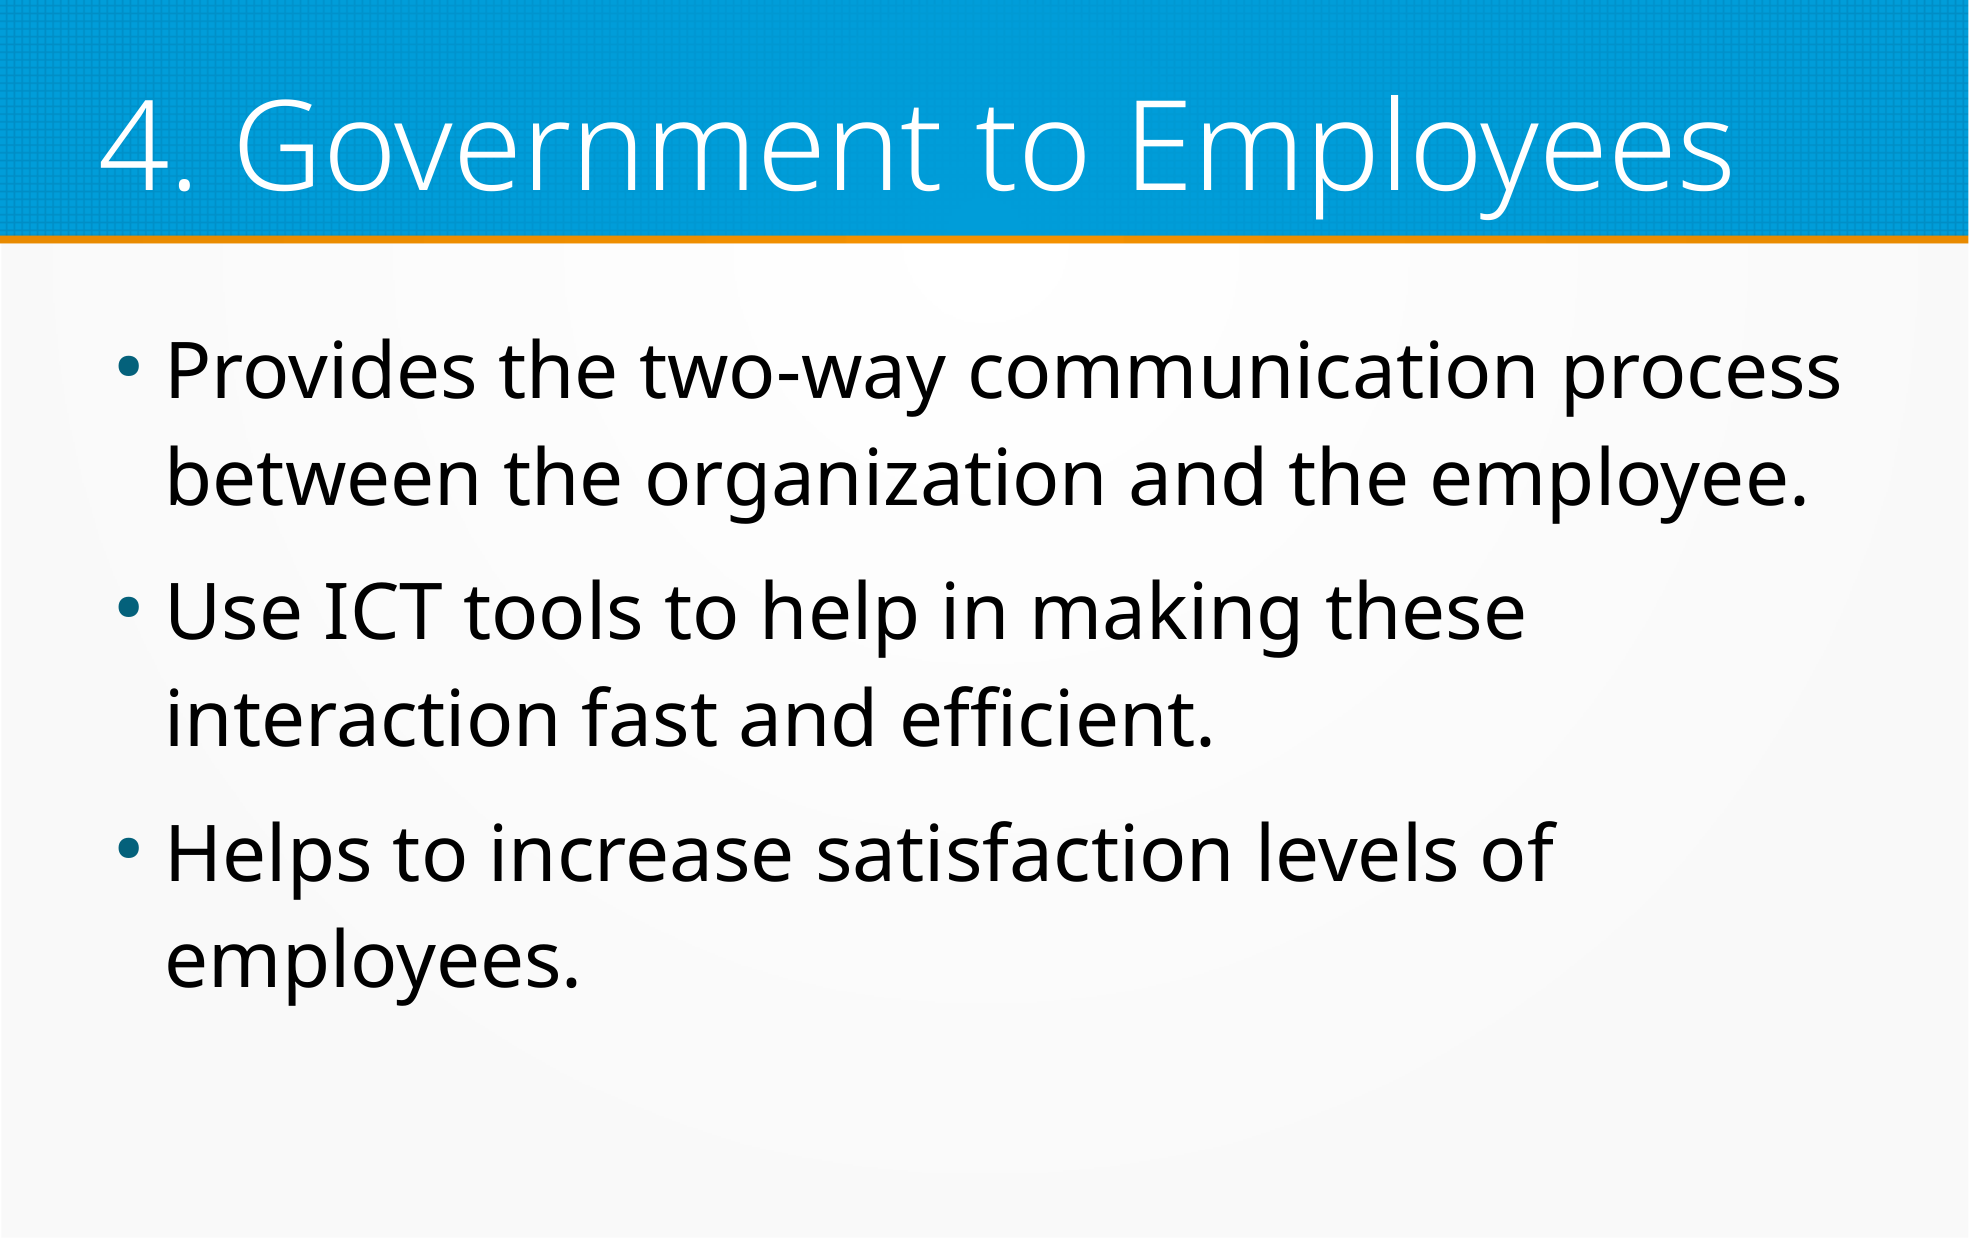

# 4. Government to Employees
Provides the two-way communication process between the organization and the employee.
Use ICT tools to help in making these interaction fast and efficient.
Helps to increase satisfaction levels of employees.